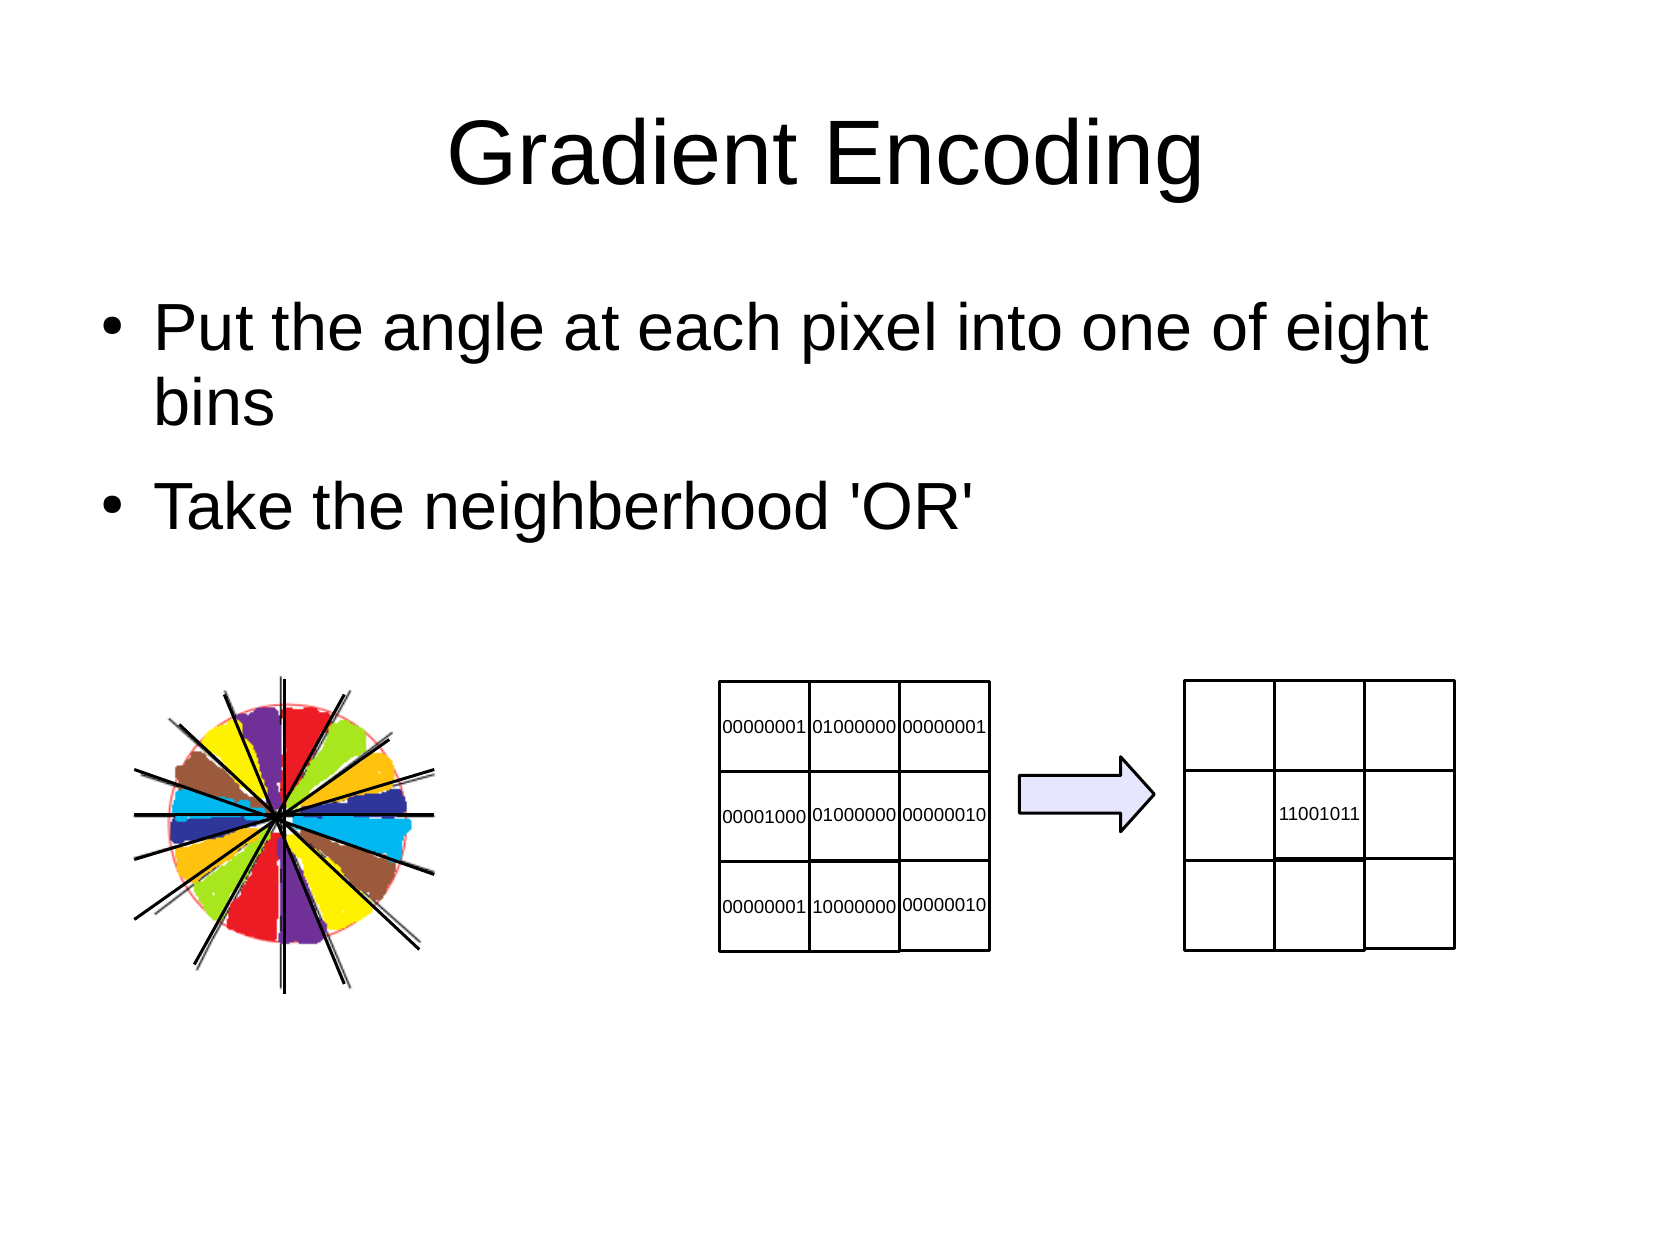

# Gradient Encoding
Put the angle at each pixel into one of eight bins
Take the neighberhood 'OR'
00000001
01000000
00000001
11001011
01000000
00000010
00001000
00000010
00000001
10000000